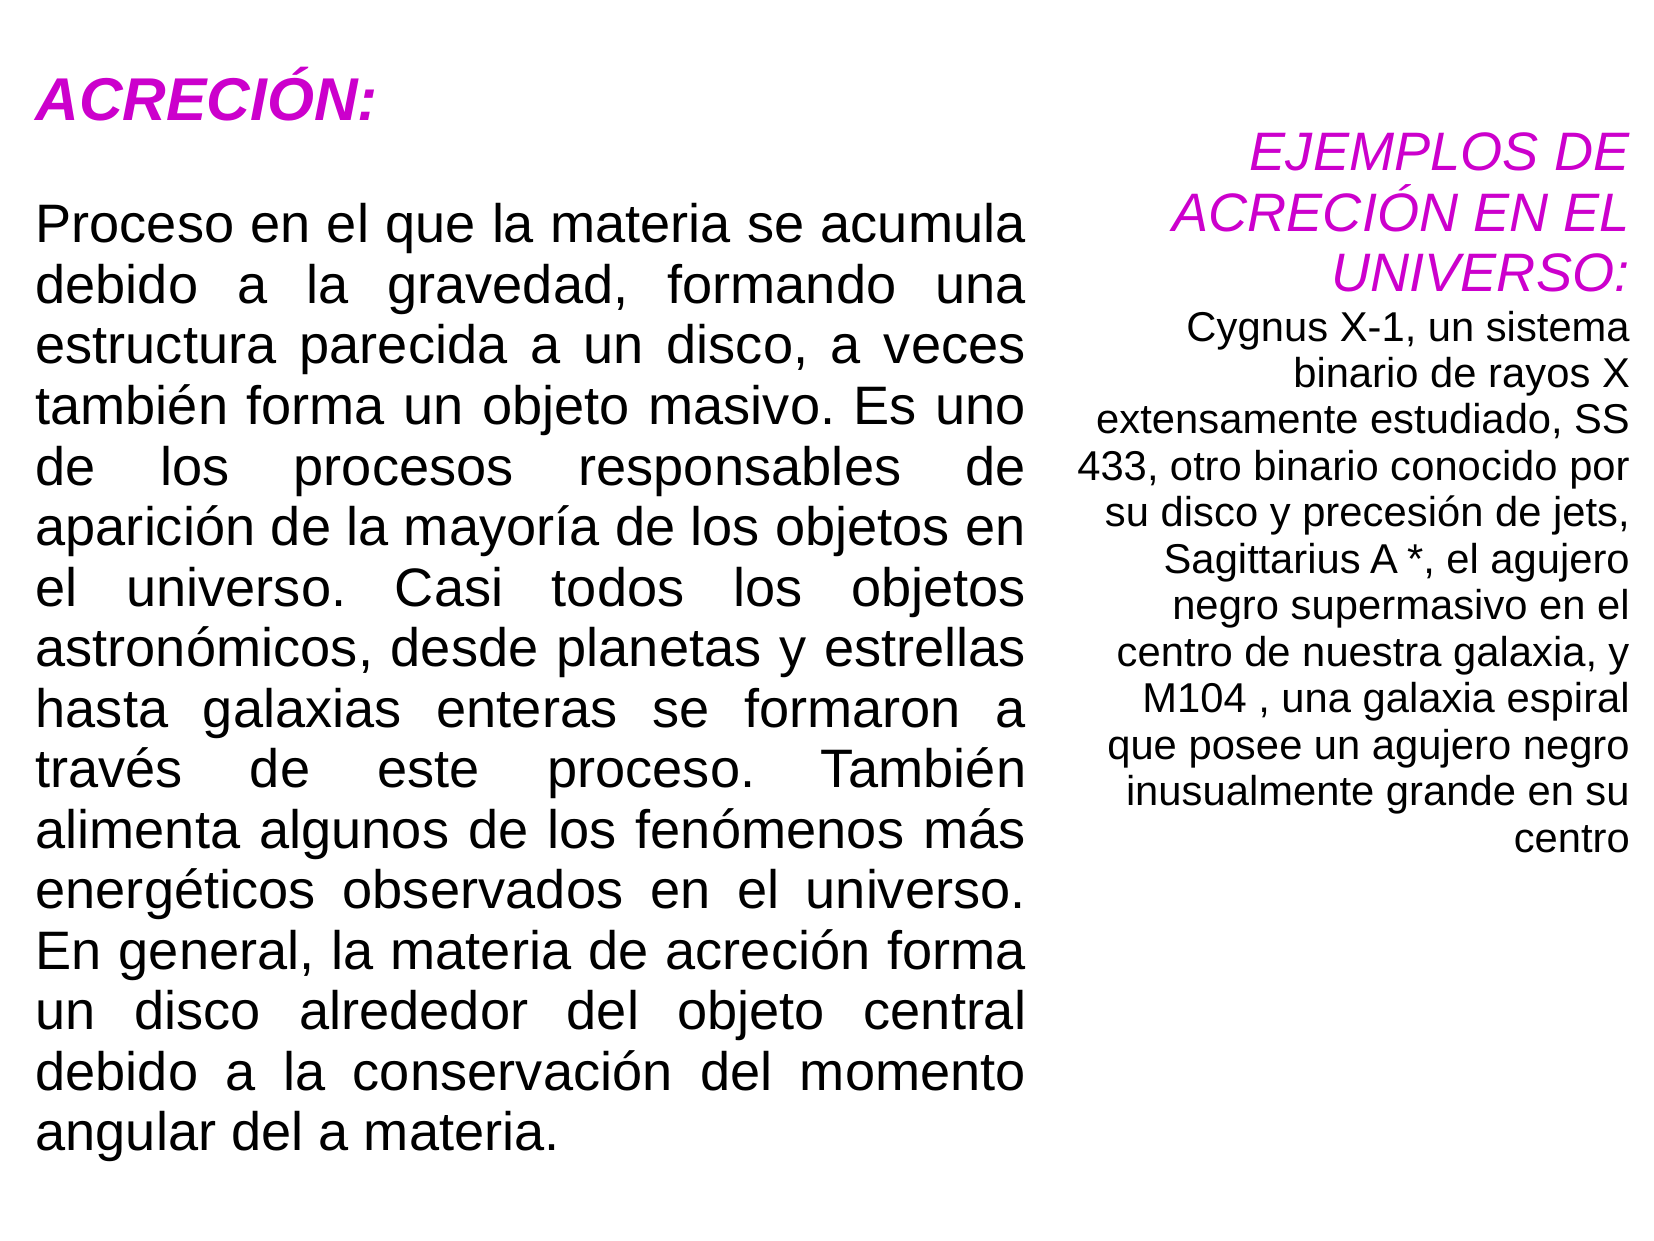

# ACRECIÓN: Proceso en el que la materia se acumula debido a la gravedad, formando una estructura parecida a un disco, a veces también forma un objeto masivo. Es uno de los procesos responsables de aparición de la mayoría de los objetos en el universo. Casi todos los objetos astronómicos, desde planetas y estrellas hasta galaxias enteras se formaron a través de este proceso. También alimenta algunos de los fenómenos más energéticos observados en el universo. En general, la materia de acreción forma un disco alrededor del objeto central debido a la conservación del momento angular del a materia.
EJEMPLOS DE ACRECIÓN EN EL UNIVERSO:
Cygnus X-1, un sistema binario de rayos X extensamente estudiado, SS 433, otro binario conocido por su disco y precesión de jets, Sagittarius A *, el agujero negro supermasivo en el centro de nuestra galaxia, y M104 , una galaxia espiral que posee un agujero negro inusualmente grande en su centro